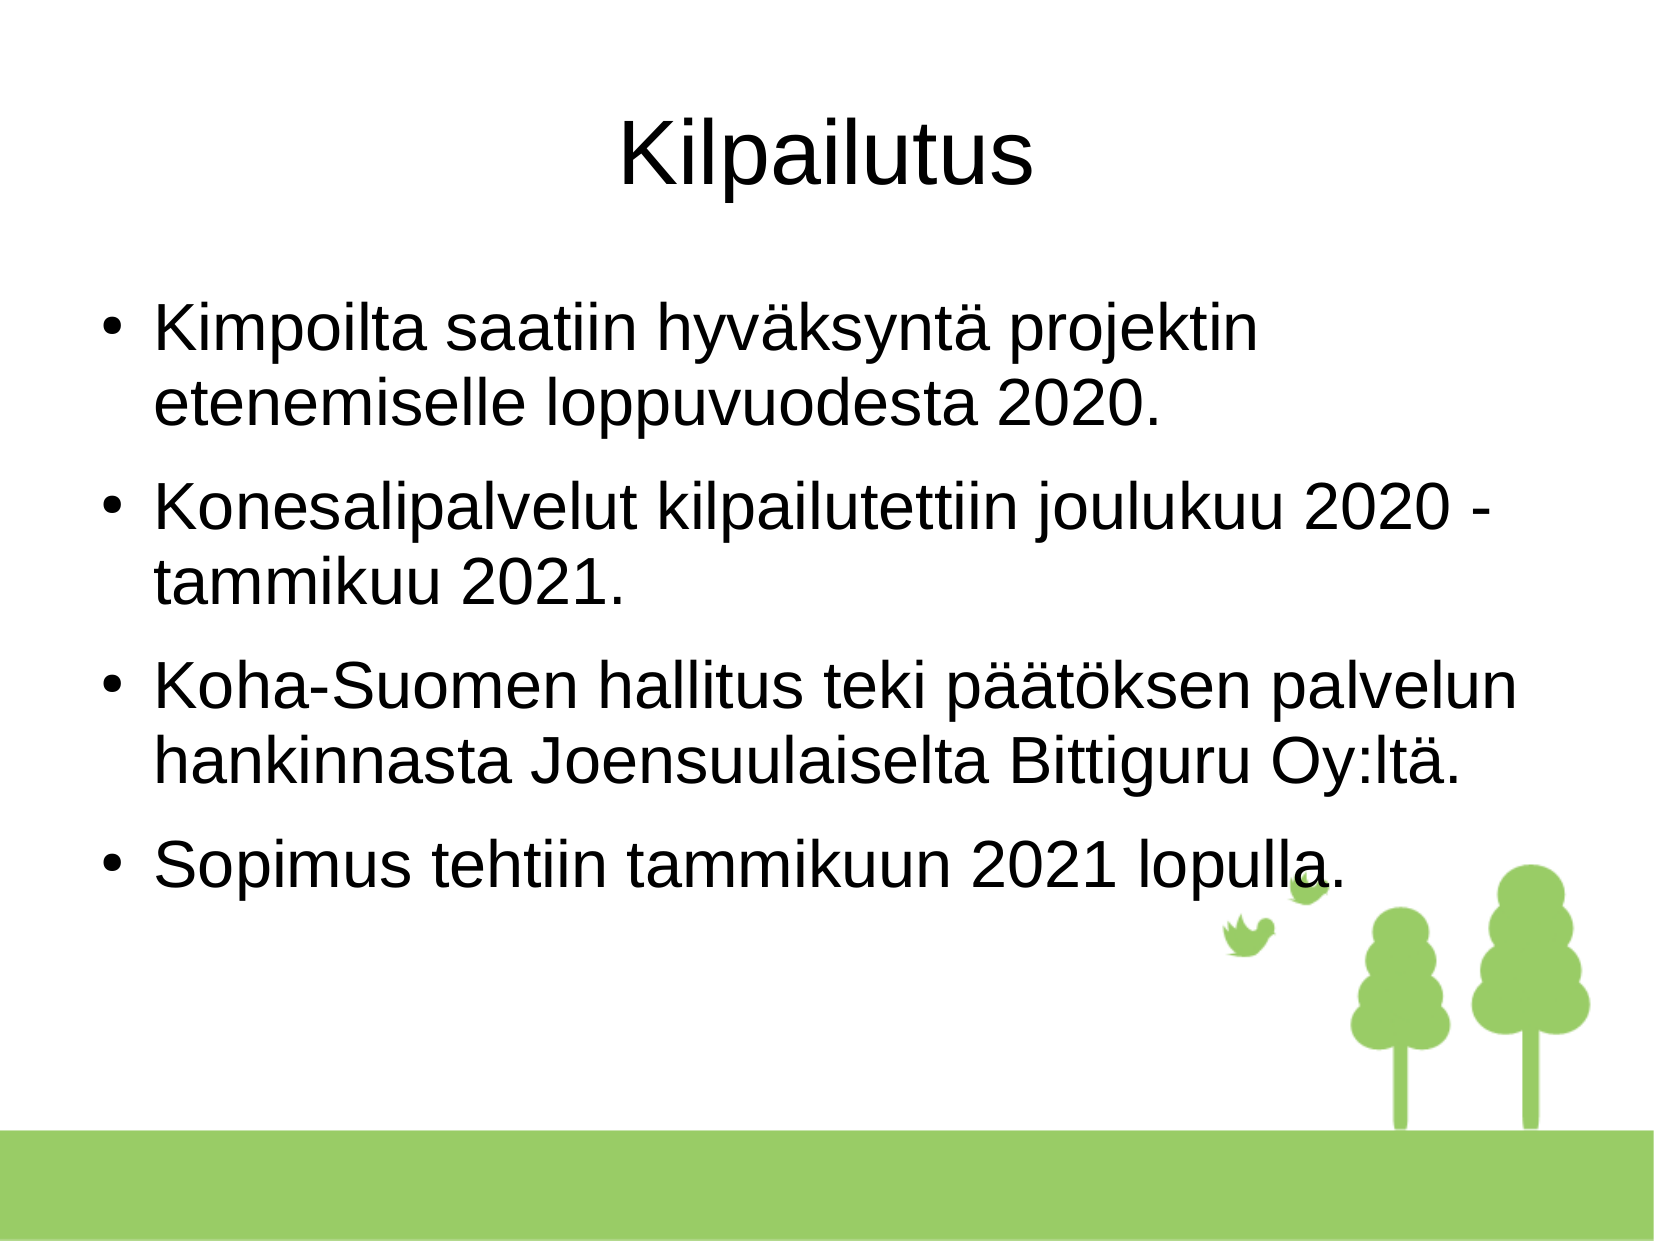

# Kilpailutus
Kimpoilta saatiin hyväksyntä projektin etenemiselle loppuvuodesta 2020.
Konesalipalvelut kilpailutettiin joulukuu 2020 - tammikuu 2021.
Koha-Suomen hallitus teki päätöksen palvelun hankinnasta Joensuulaiselta Bittiguru Oy:ltä.
Sopimus tehtiin tammikuun 2021 lopulla.